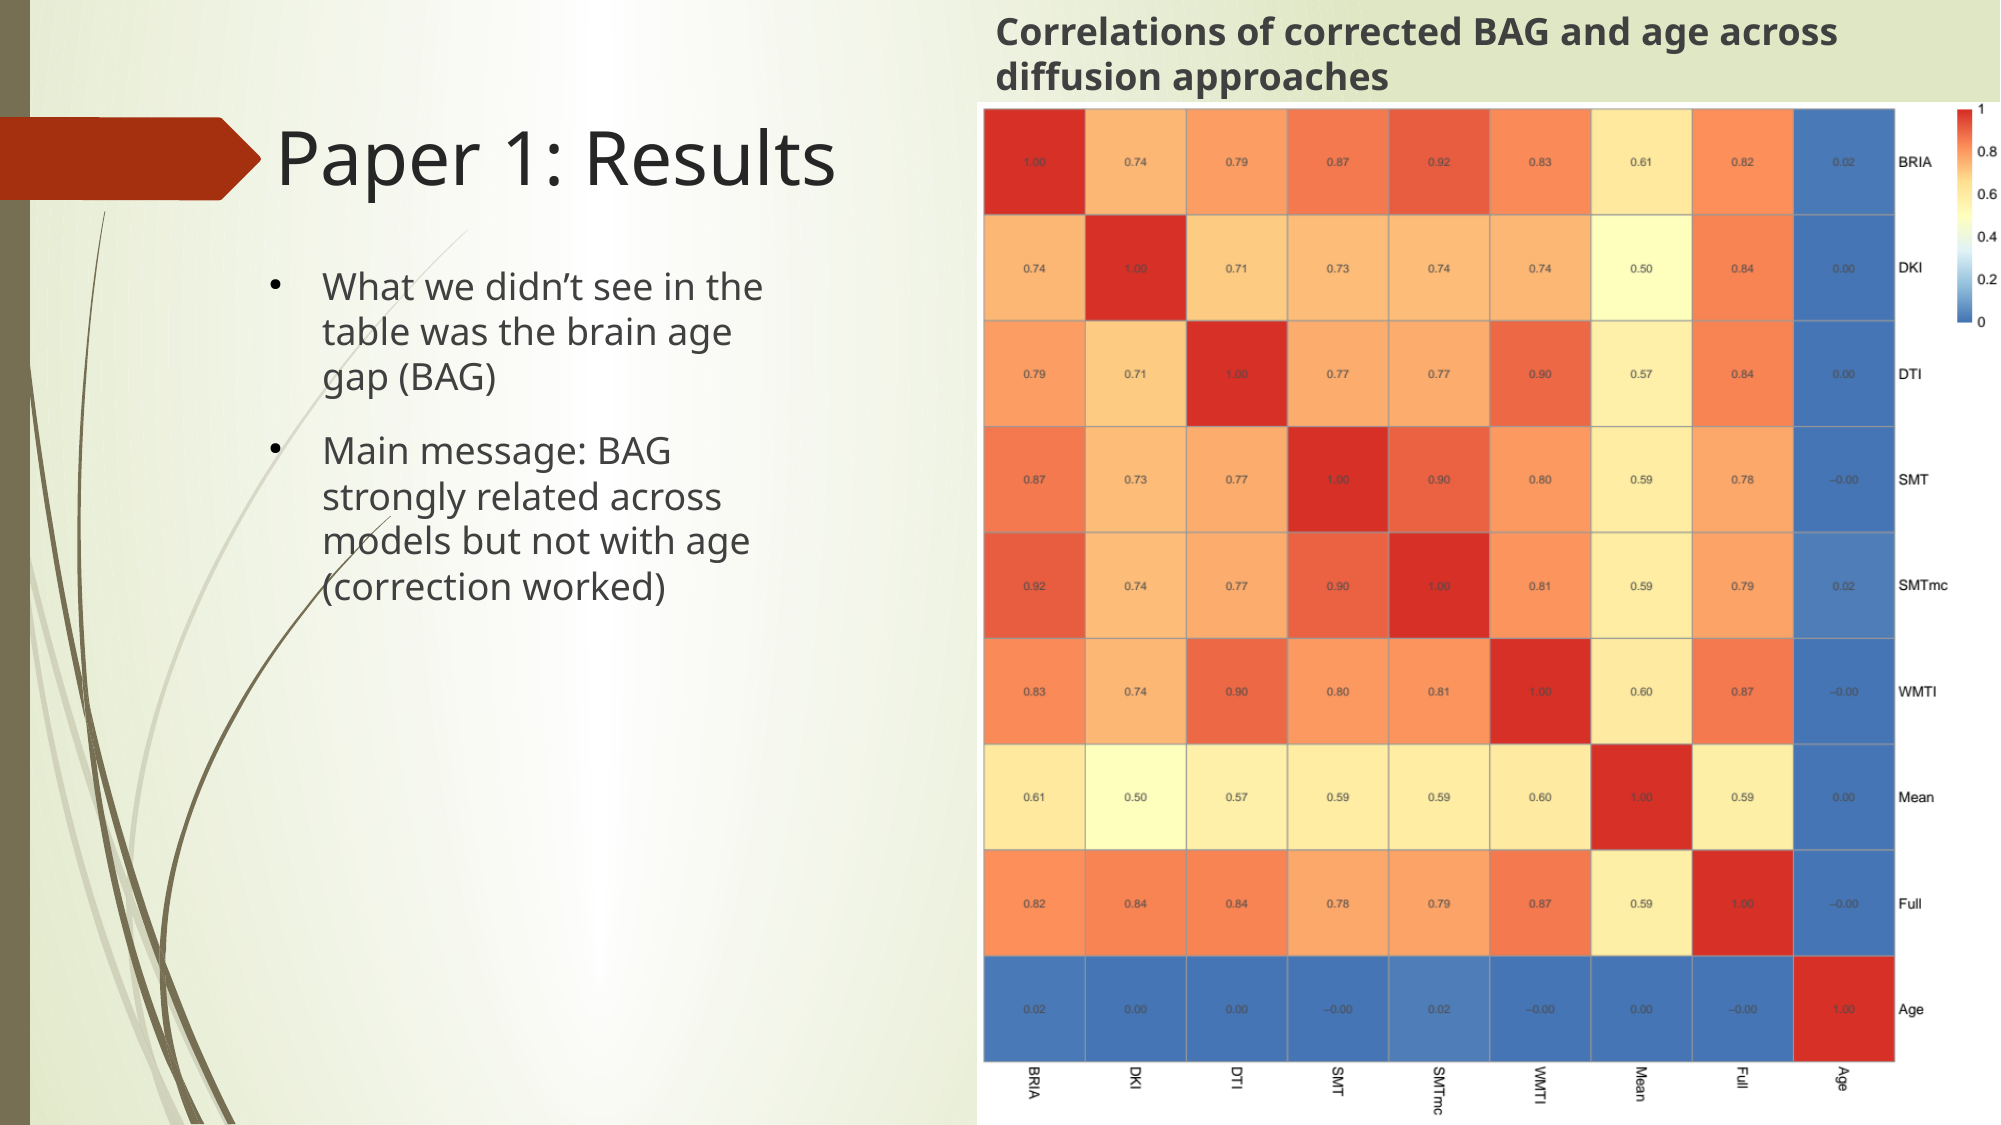

Correlations of corrected BAG and age across diffusion approaches
# Paper 1: Results
What we didn’t see in the table was the brain age gap (BAG)
Main message: BAG strongly related across models but not with age (correction worked)